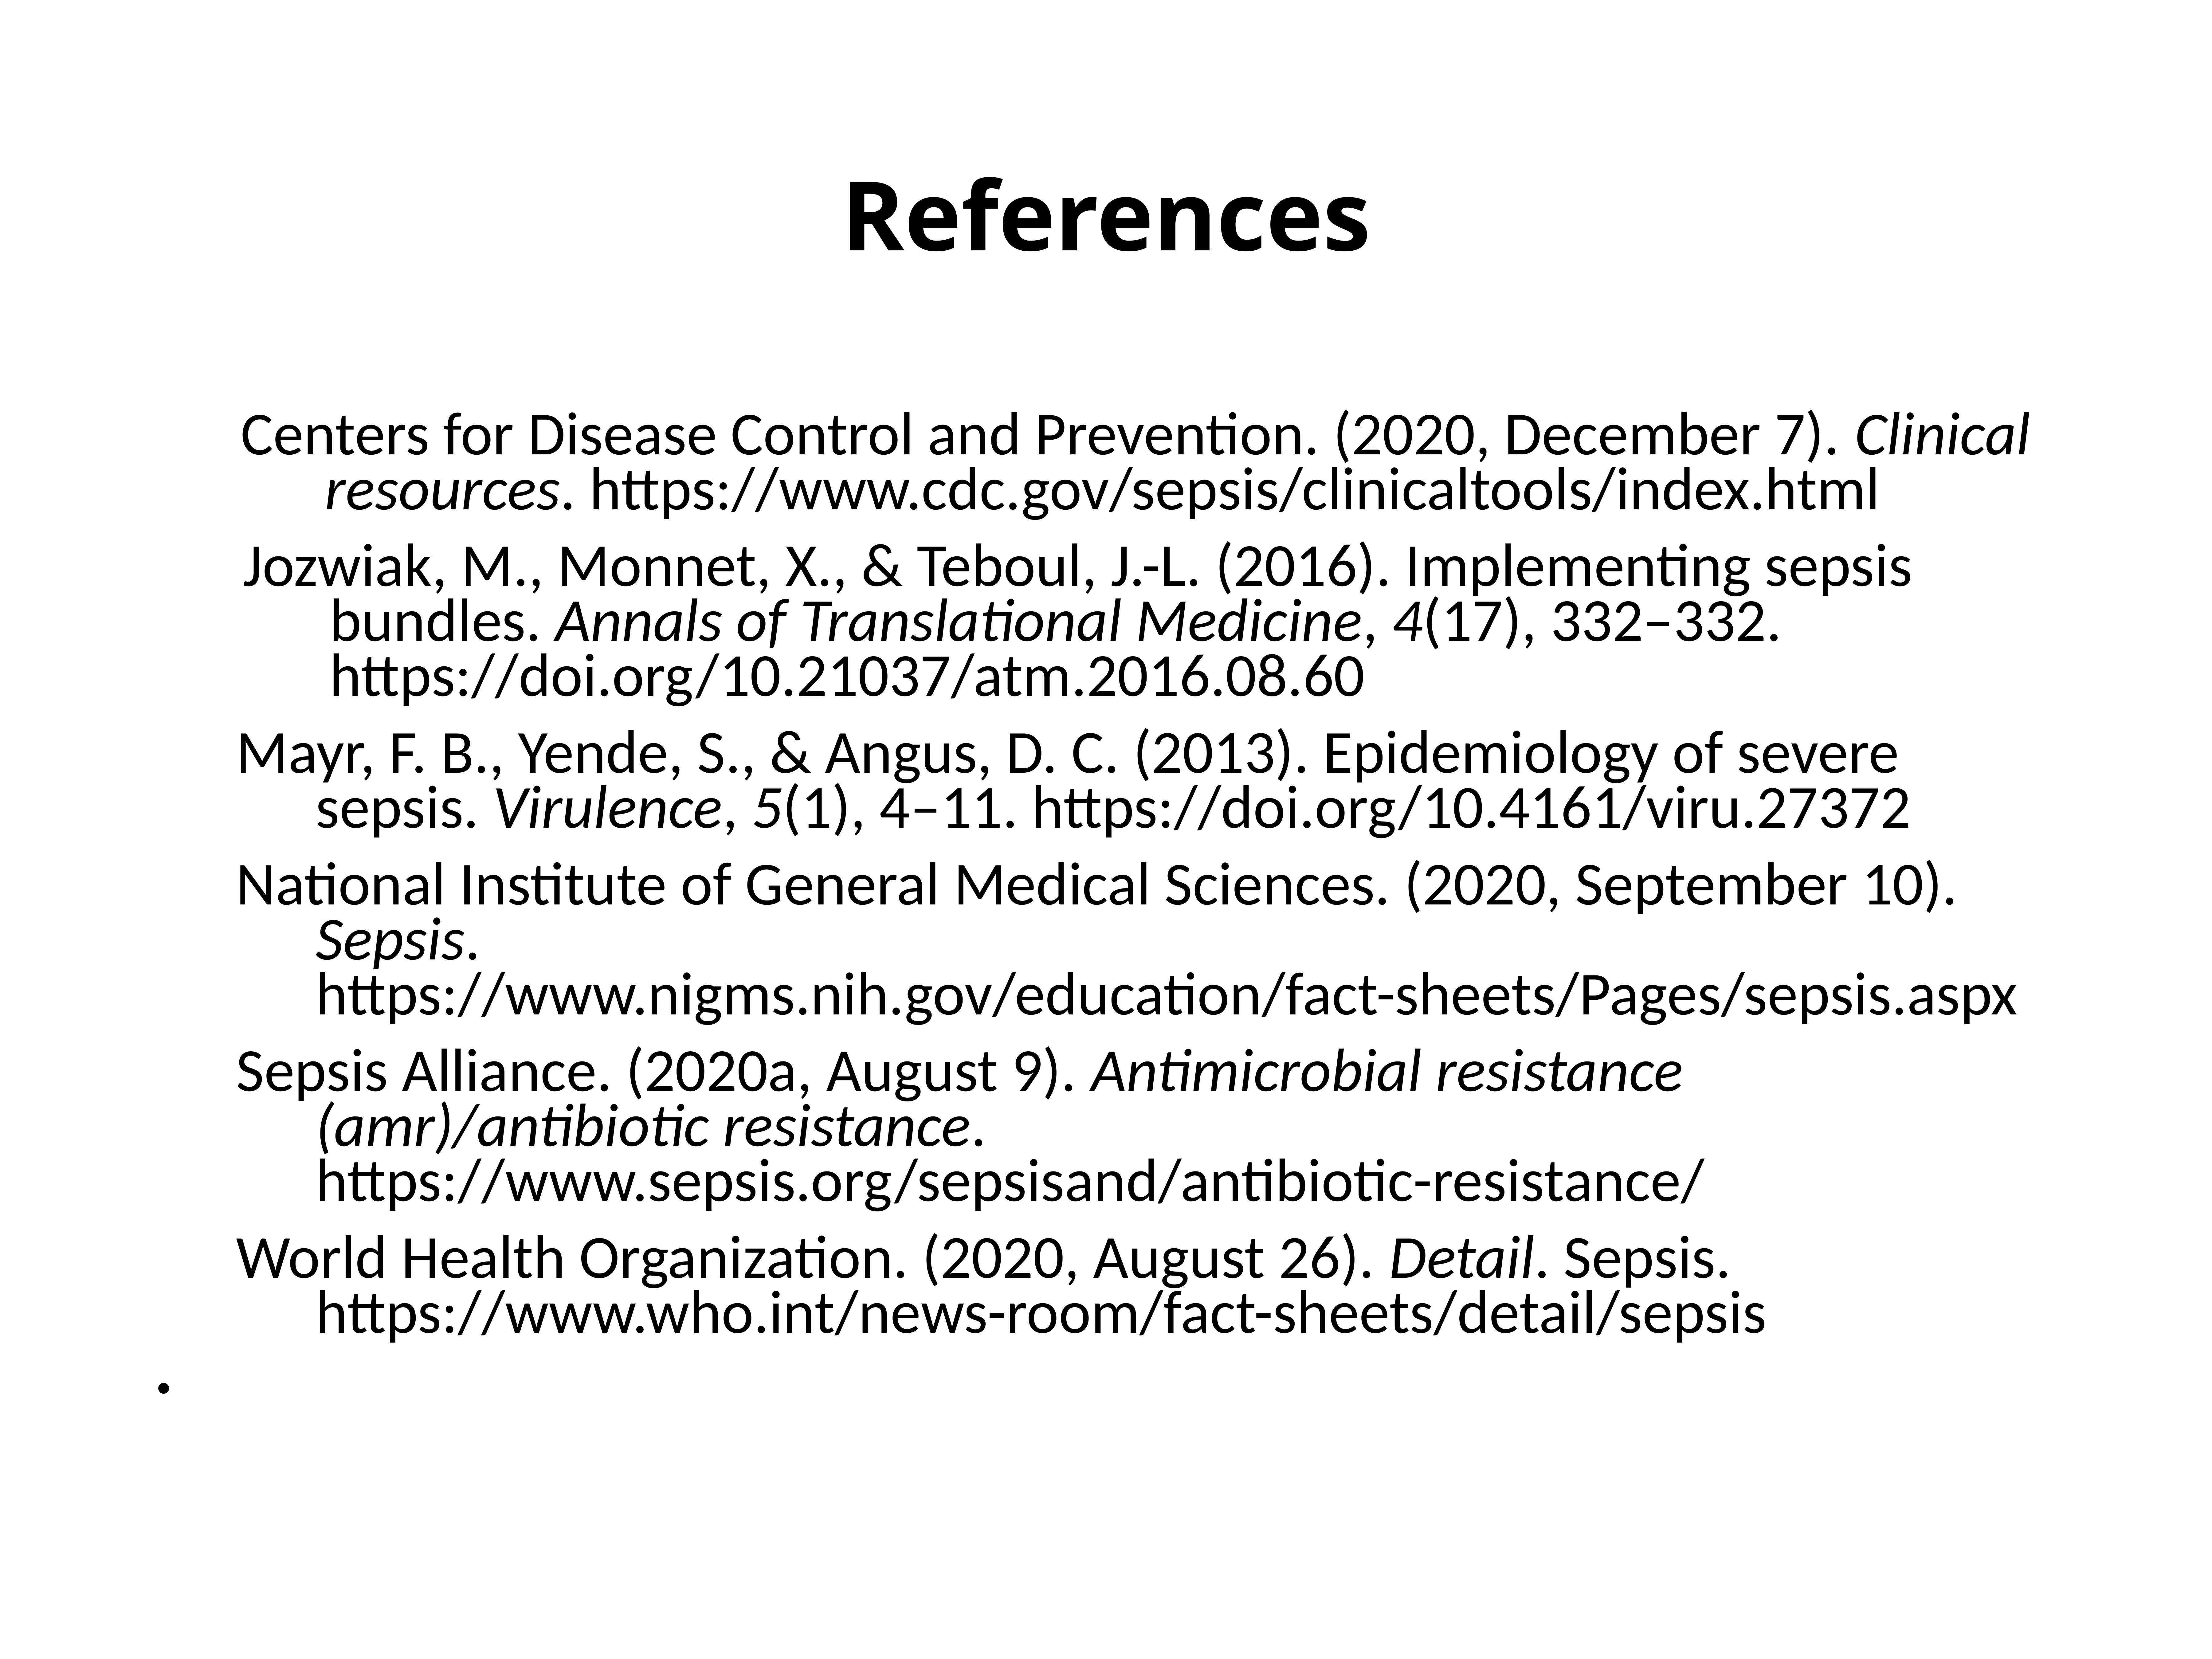

# References
Centers for Disease Control and Prevention. (2020, December 7). Clinical resources. https://www.cdc.gov/sepsis/clinicaltools/index.html
Jozwiak, M., Monnet, X., & Teboul, J.-L. (2016). Implementing sepsis bundles. Annals of Translational Medicine, 4(17), 332–332. https://doi.org/10.21037/atm.2016.08.60
Mayr, F. B., Yende, S., & Angus, D. C. (2013). Epidemiology of severe sepsis. Virulence, 5(1), 4–11. https://doi.org/10.4161/viru.27372
National Institute of General Medical Sciences. (2020, September 10). Sepsis. https://www.nigms.nih.gov/education/fact-sheets/Pages/sepsis.aspx
Sepsis Alliance. (2020a, August 9). Antimicrobial resistance (amr)/antibiotic resistance. https://www.sepsis.org/sepsisand/antibiotic-resistance/
World Health Organization. (2020, August 26). Detail. Sepsis. https://www.who.int/news-room/fact-sheets/detail/sepsis